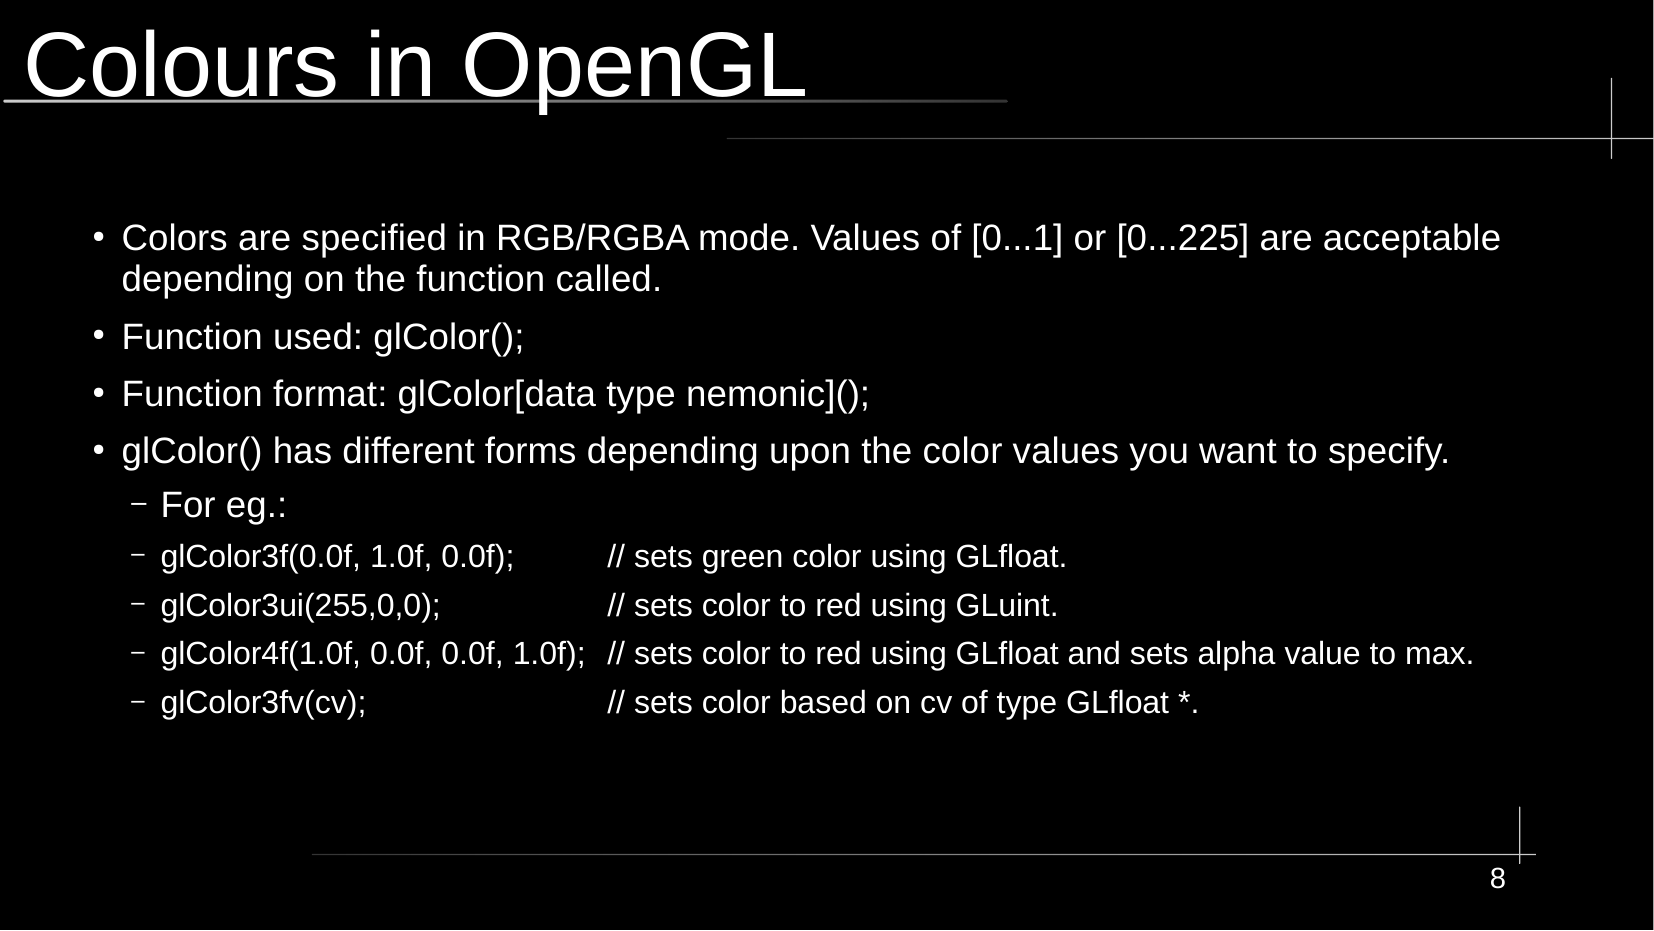

# Colours in OpenGL
Colors are specified in RGB/RGBA mode. Values of [0...1] or [0...225] are acceptable depending on the function called.
Function used: glColor();
Function format: glColor[data type nemonic]();
glColor() has different forms depending upon the color values you want to specify.
For eg.:
glColor3f(0.0f, 1.0f, 0.0f); 			 		// sets green color using GLfloat.
glColor3ui(255,0,0); 													 		// sets color to red using GLuint.
glColor4f(1.0f, 0.0f, 0.0f, 1.0f); 		// sets color to red using GLfloat and sets alpha value to max.
glColor3fv(cv); 					 		 											// sets color based on cv of type GLfloat *.
8